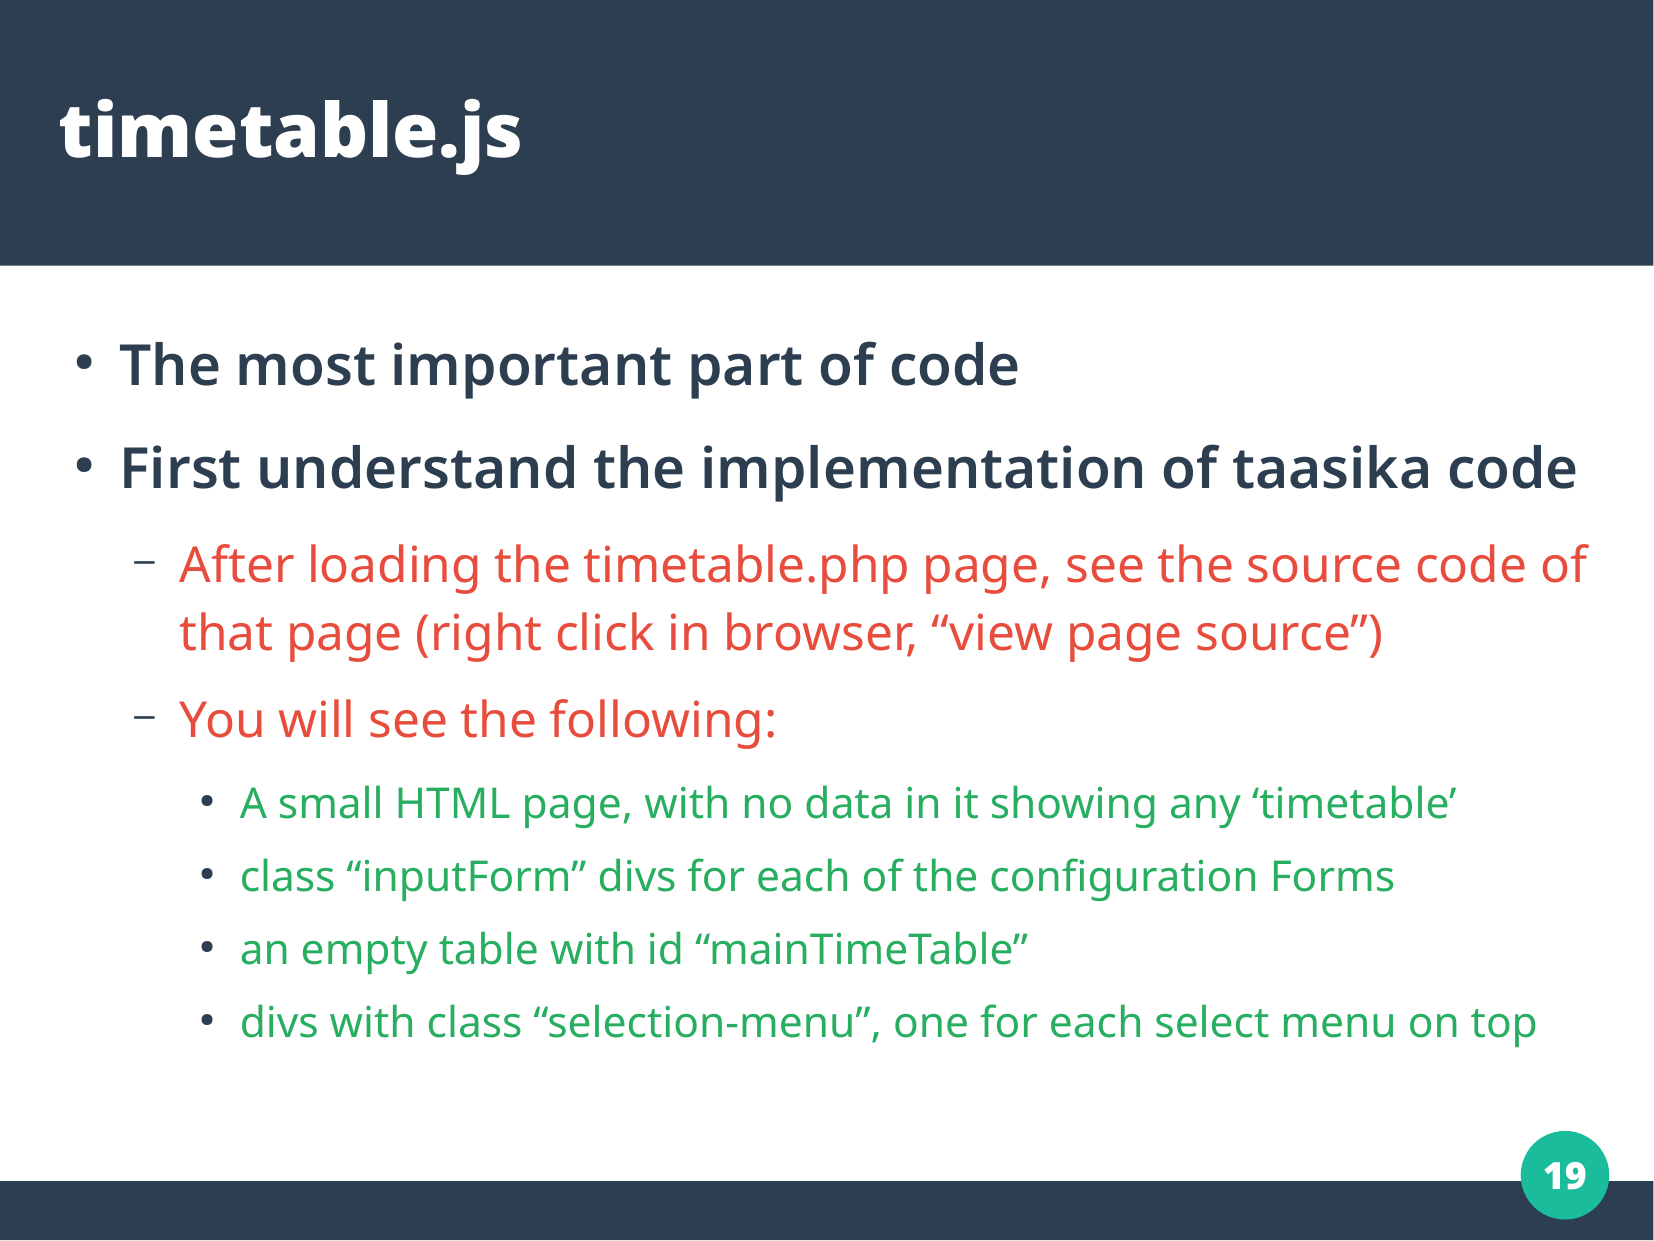

# timetable.js
The most important part of code
First understand the implementation of taasika code
After loading the timetable.php page, see the source code of that page (right click in browser, “view page source”)
You will see the following:
A small HTML page, with no data in it showing any ‘timetable’
class “inputForm” divs for each of the configuration Forms
an empty table with id “mainTimeTable”
divs with class “selection-menu”, one for each select menu on top
19